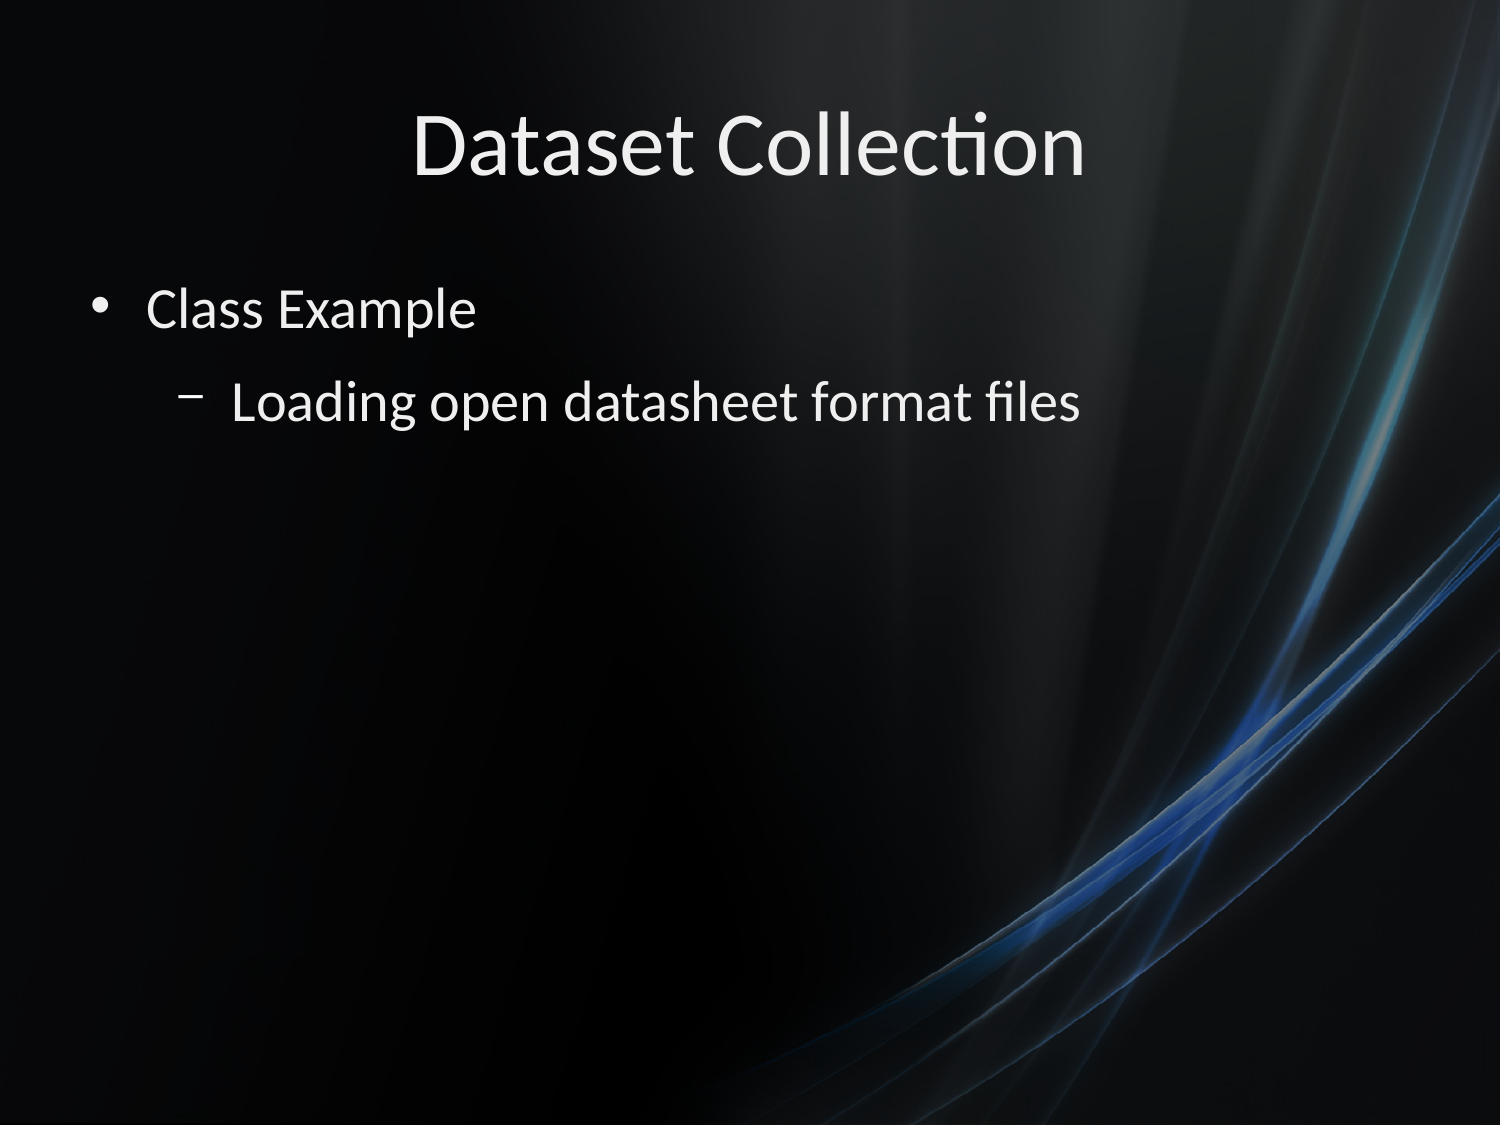

# Dataset Collection
Class Example
Loading open datasheet format files